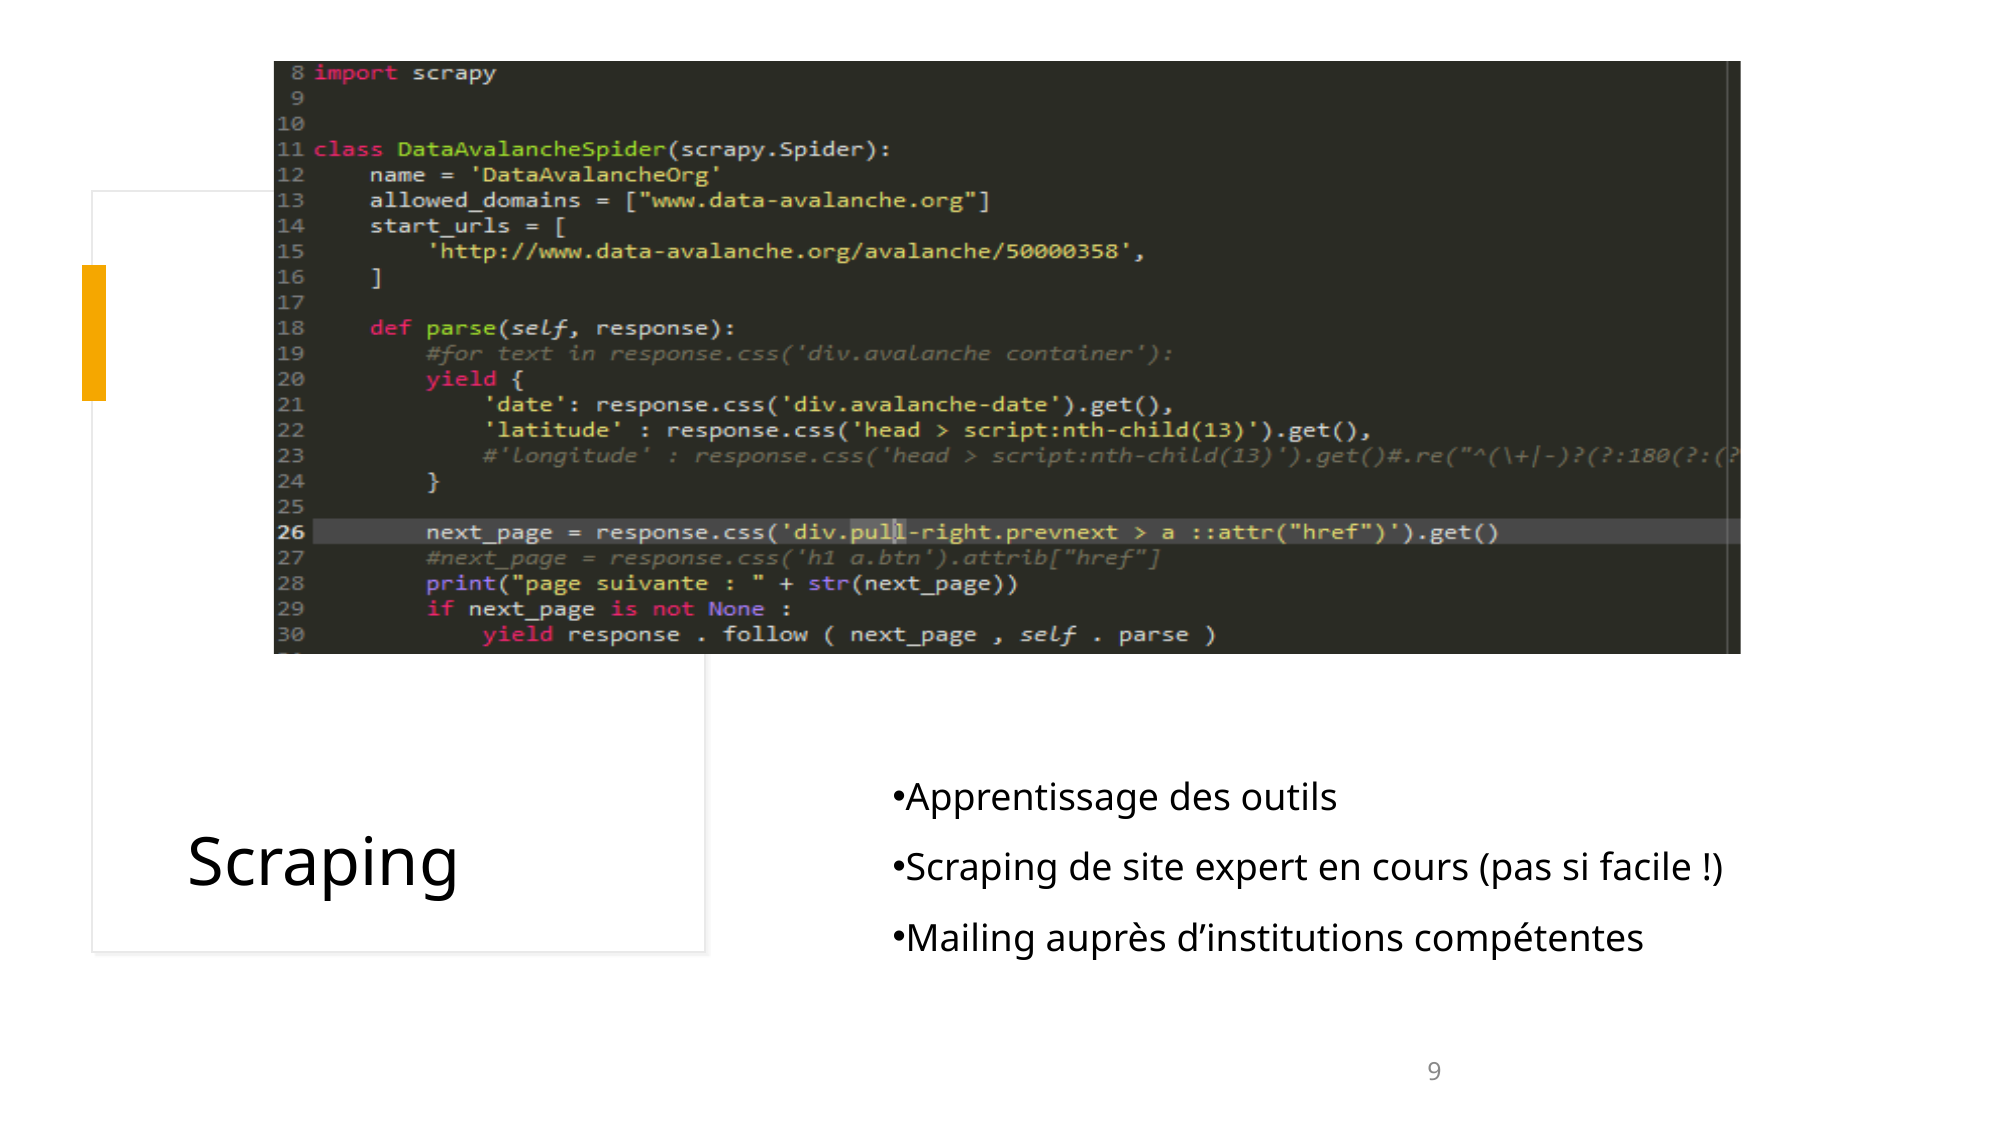

Apprentissage des outils
Scraping de site expert en cours (pas si facile !)
Mailing auprès d’institutions compétentes
# Scraping